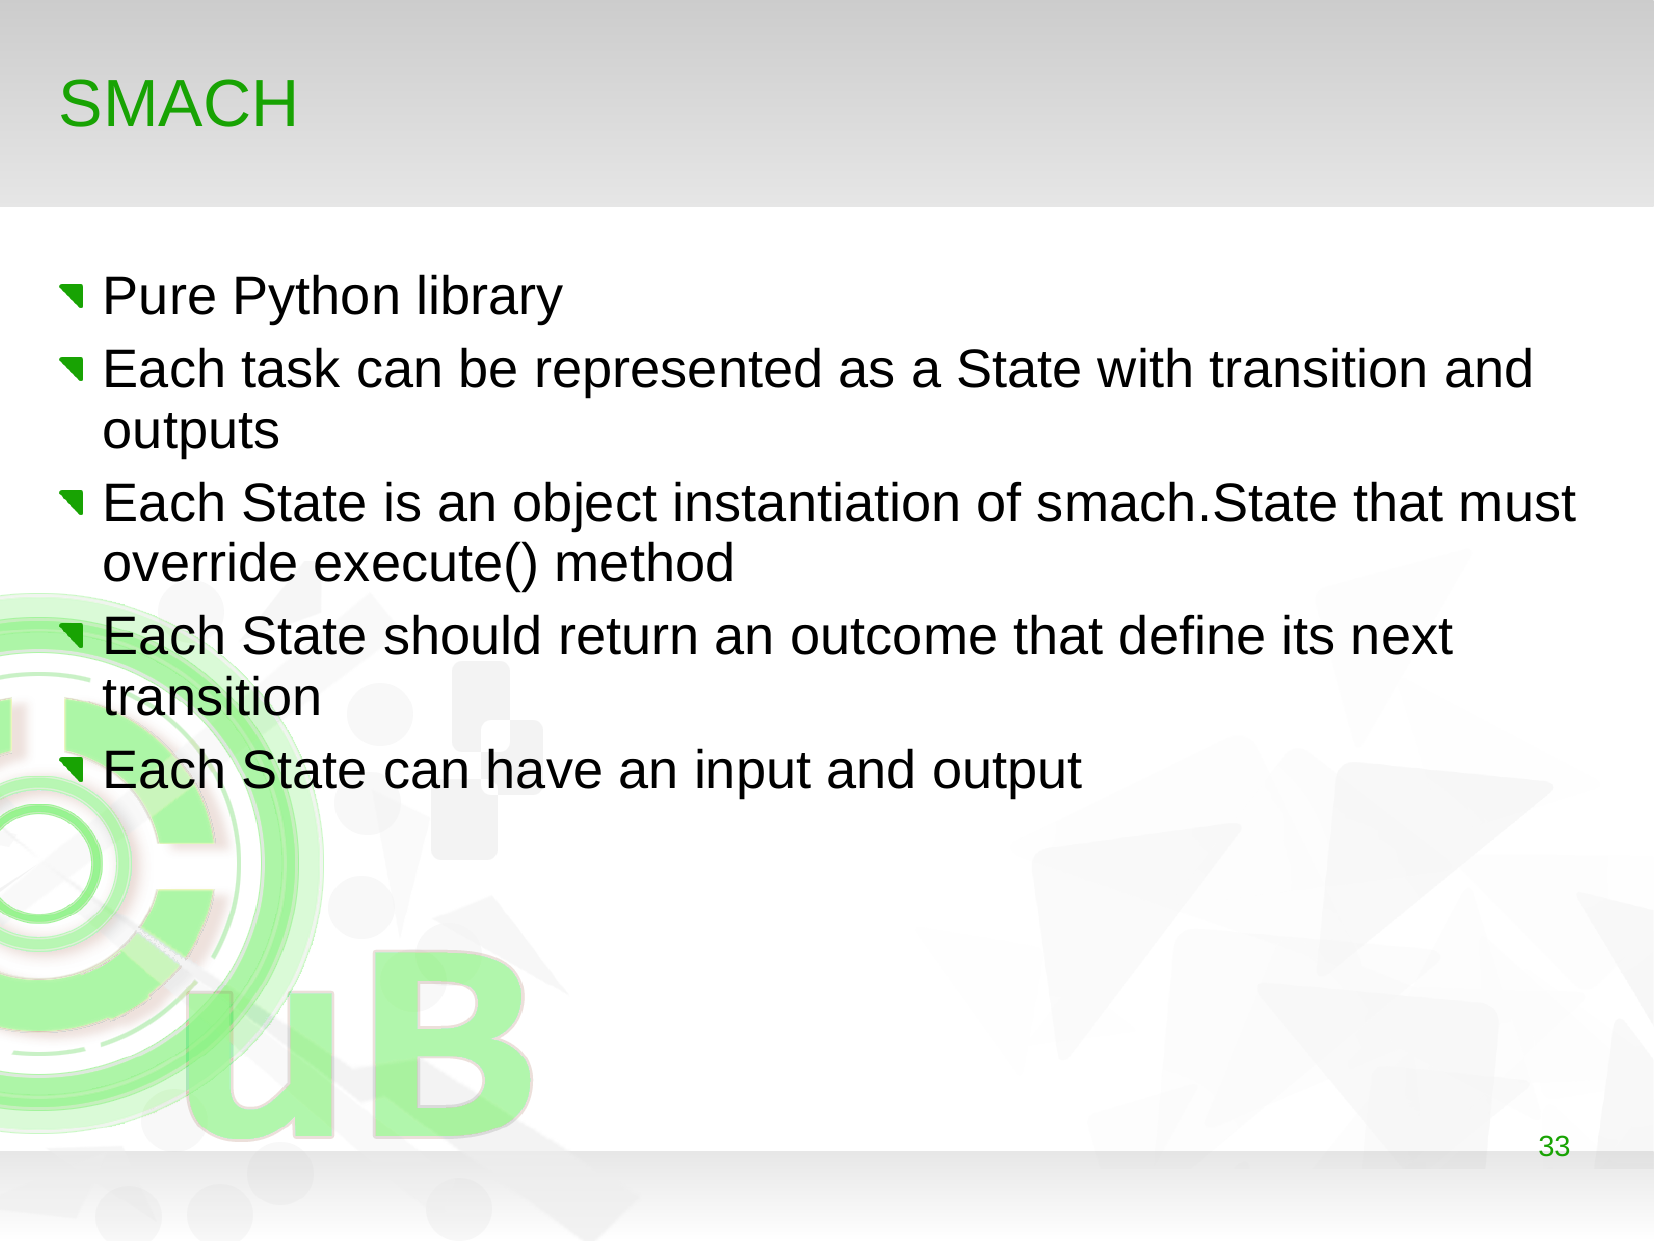

# SMACH
Pure Python library
Each task can be represented as a State with transition and outputs
Each State is an object instantiation of smach.State that must override execute() method
Each State should return an outcome that define its next transition
Each State can have an input and output
33